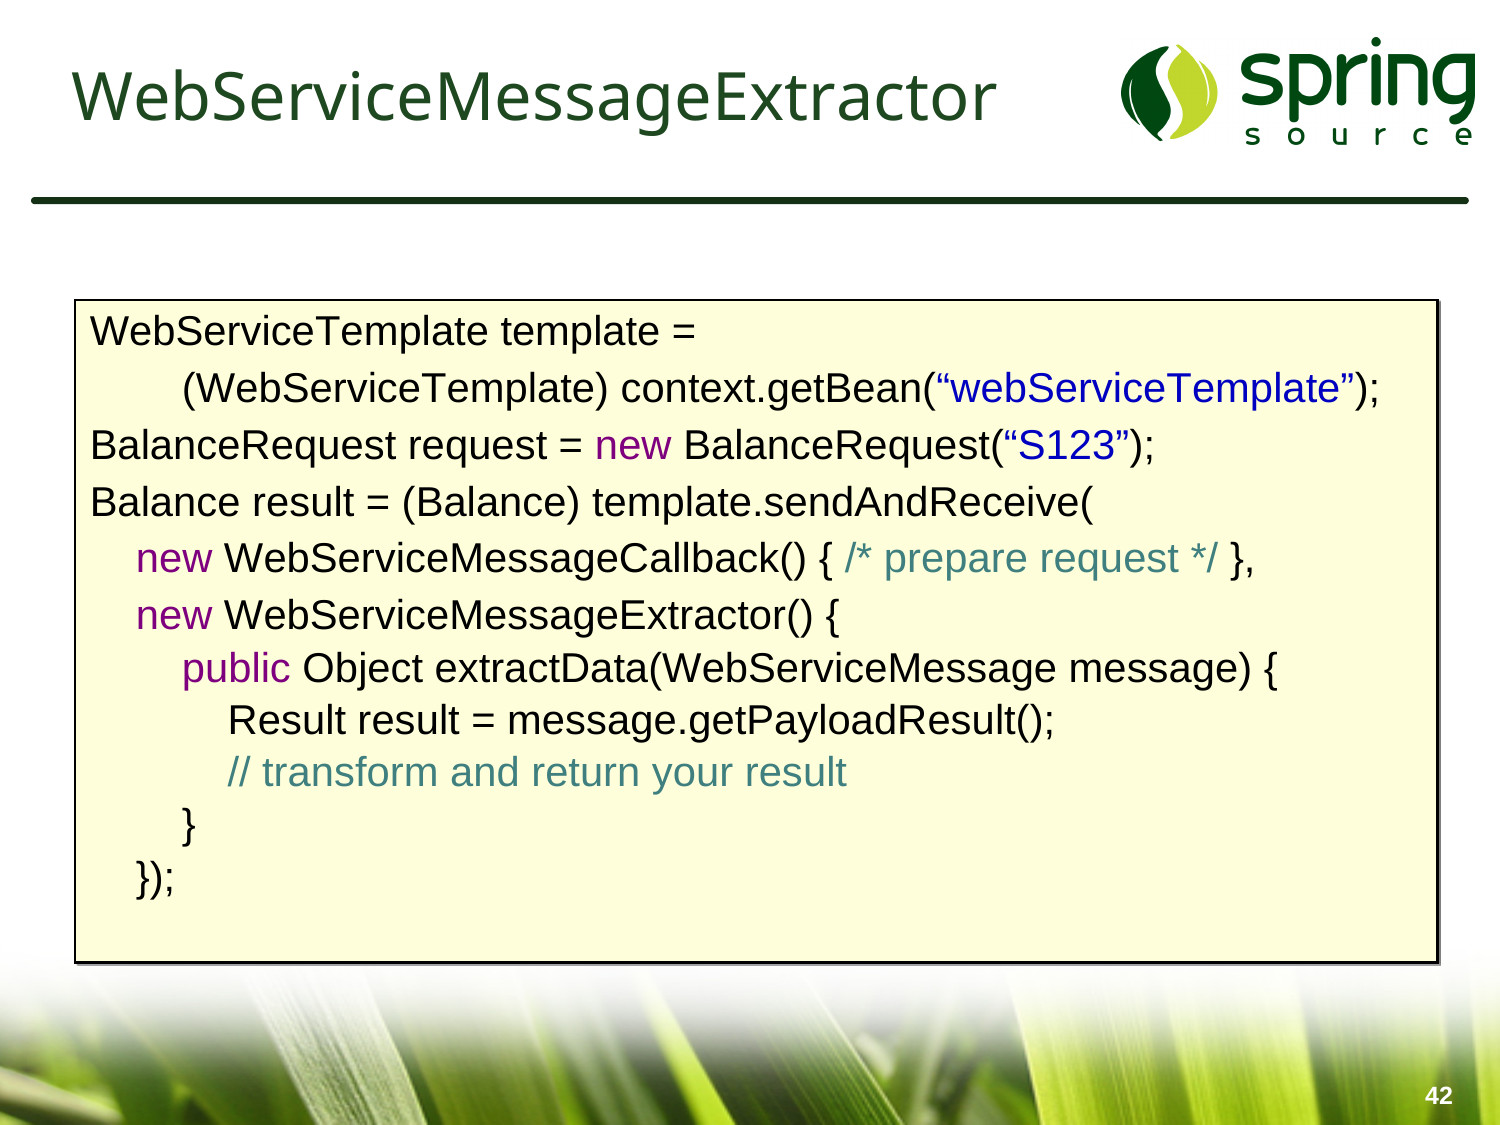

# WebServiceMessageExtractor
WebServiceTemplate template =
 (WebServiceTemplate) context.getBean(“webServiceTemplate”);
BalanceRequest request = new BalanceRequest(“S123”);
Balance result = (Balance) template.sendAndReceive(
 new WebServiceMessageCallback() { /* prepare request */ },
 new WebServiceMessageExtractor() {
 public Object extractData(WebServiceMessage message) {
 Result result = message.getPayloadResult();
 // transform and return your result
 }
 });